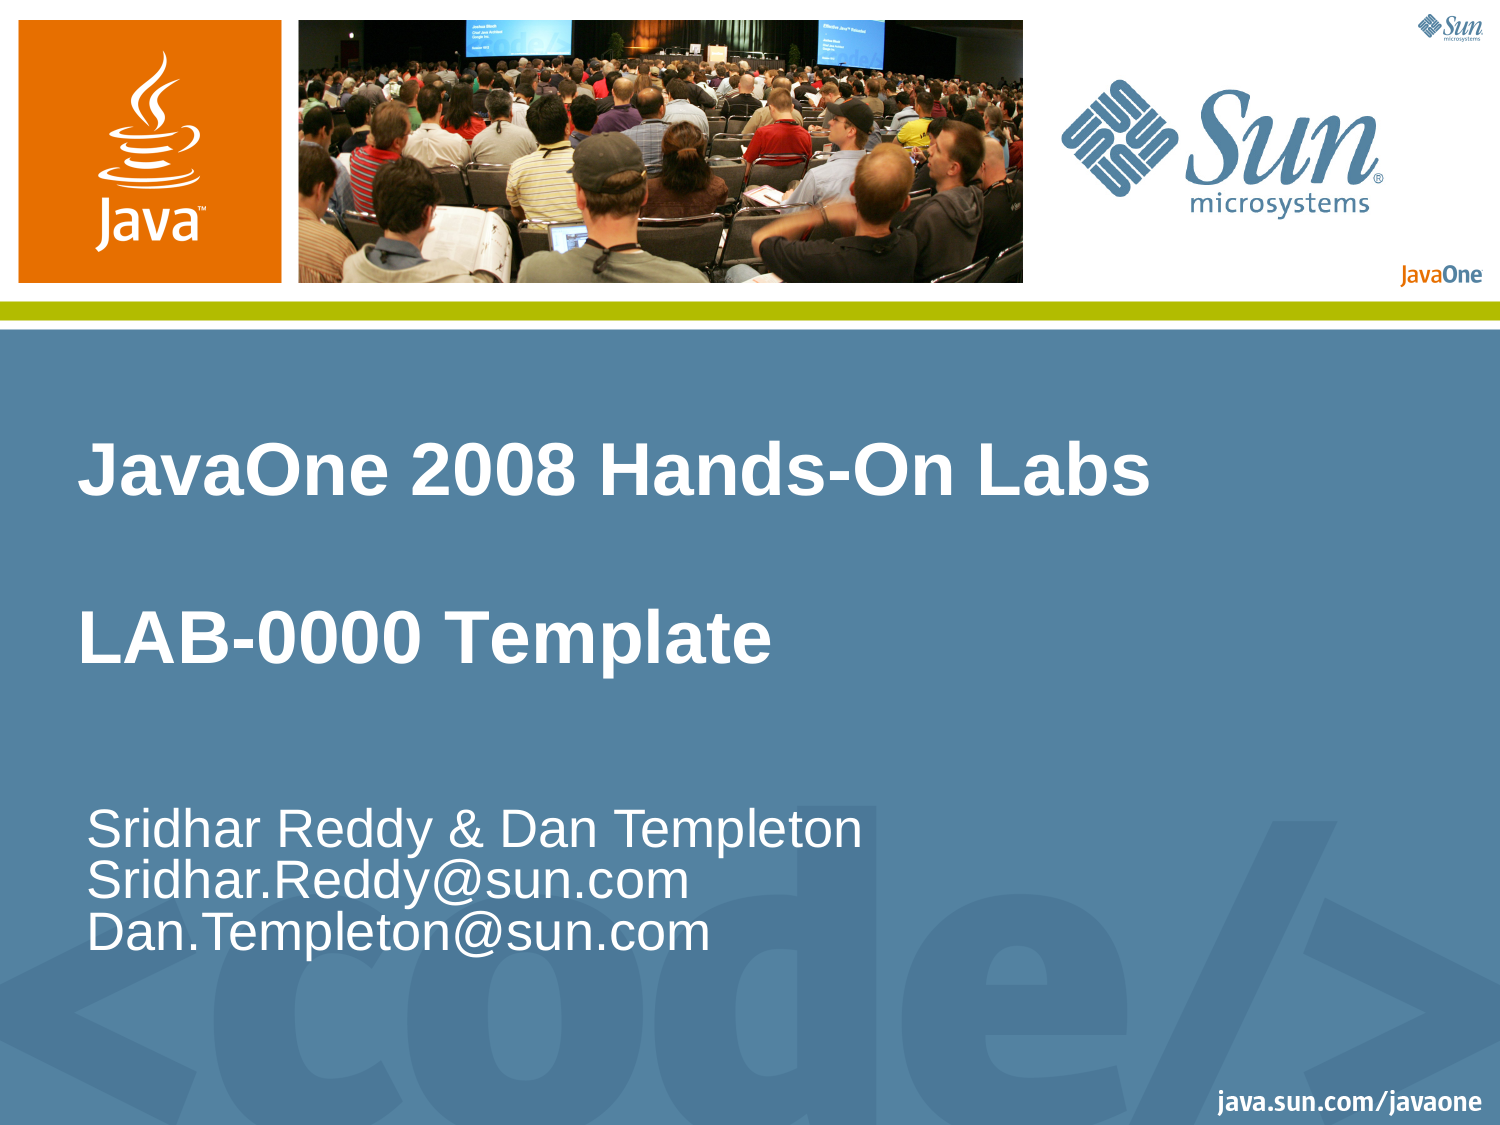

# JavaOne 2008 Hands-On Labs LAB-0000 Template
Sridhar Reddy & Dan Templeton
Sridhar.Reddy@sun.com
Dan.Templeton@sun.com